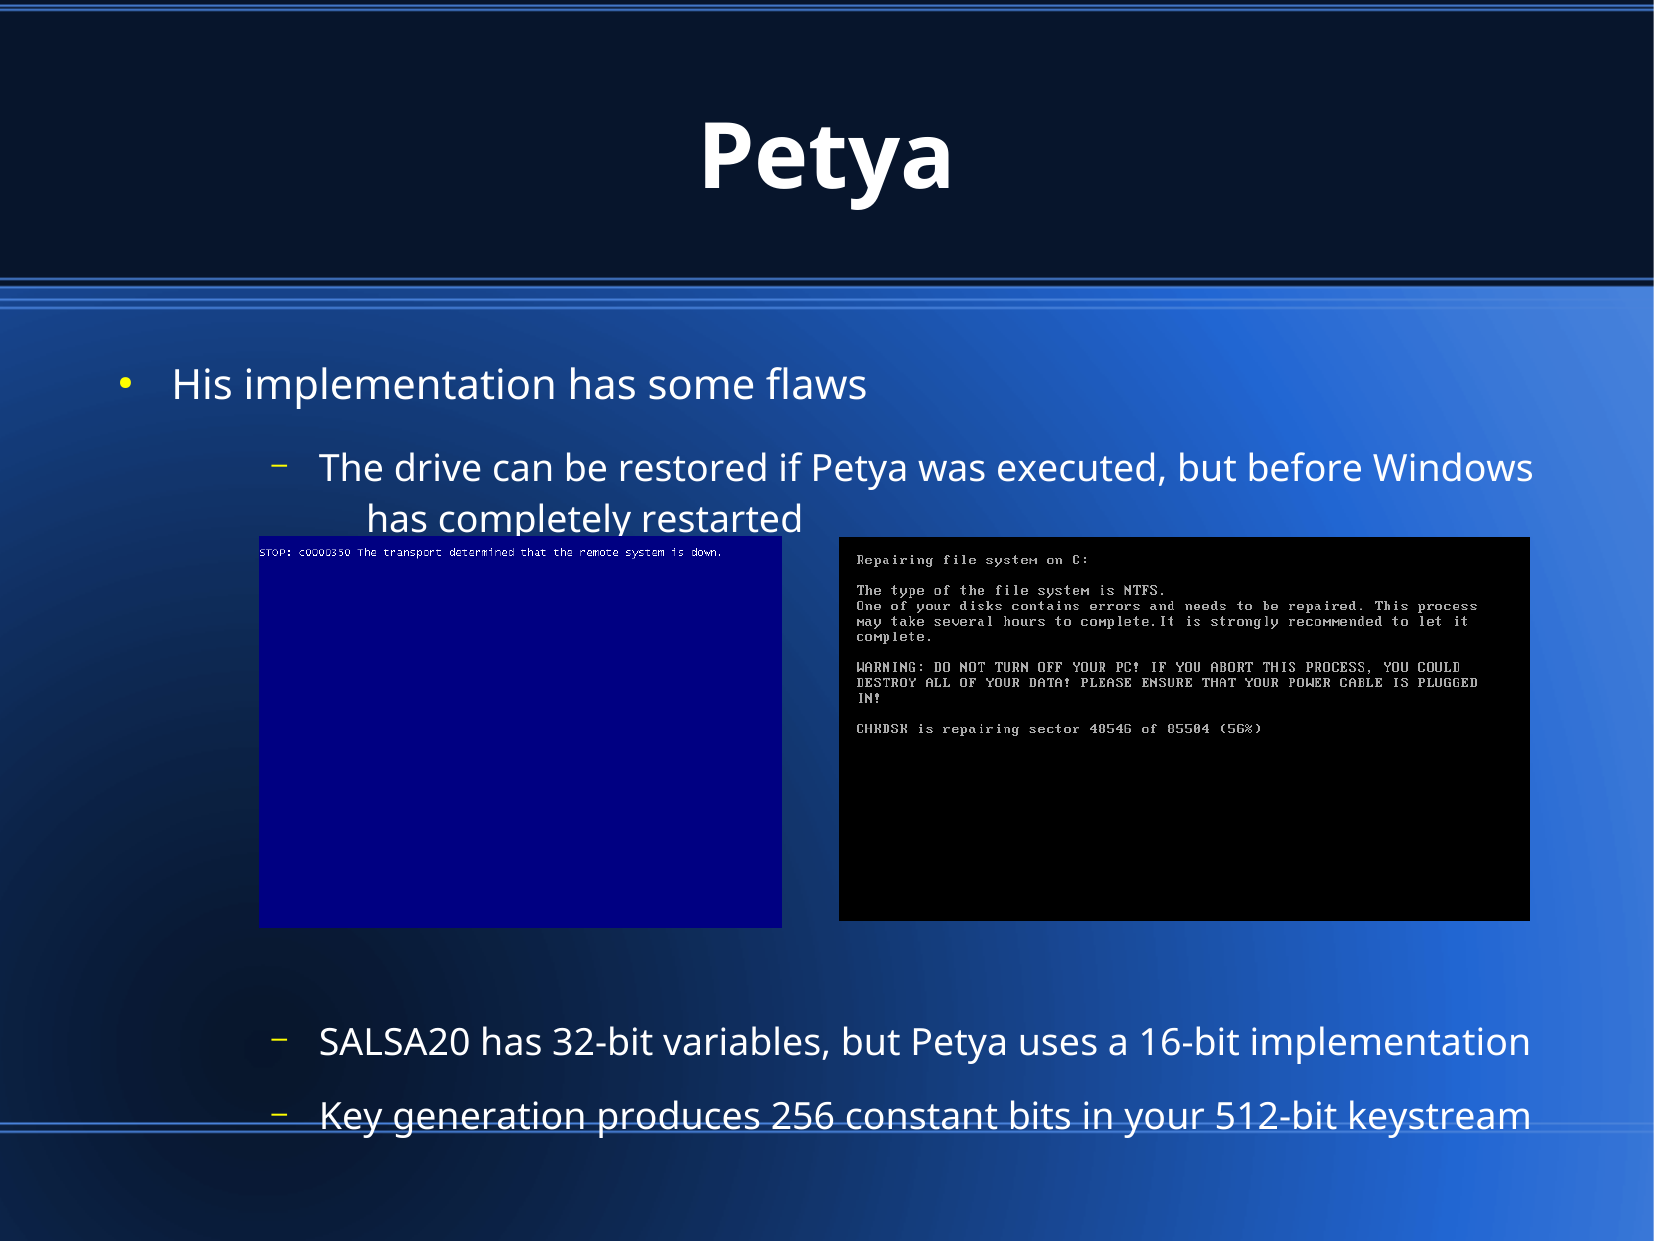

# Petya
His implementation has some flaws
The drive can be restored if Petya was executed, but before Windows has completely restarted
SALSA20 has 32-bit variables, but Petya uses a 16-bit implementation
Key generation produces 256 constant bits in your 512-bit keystream